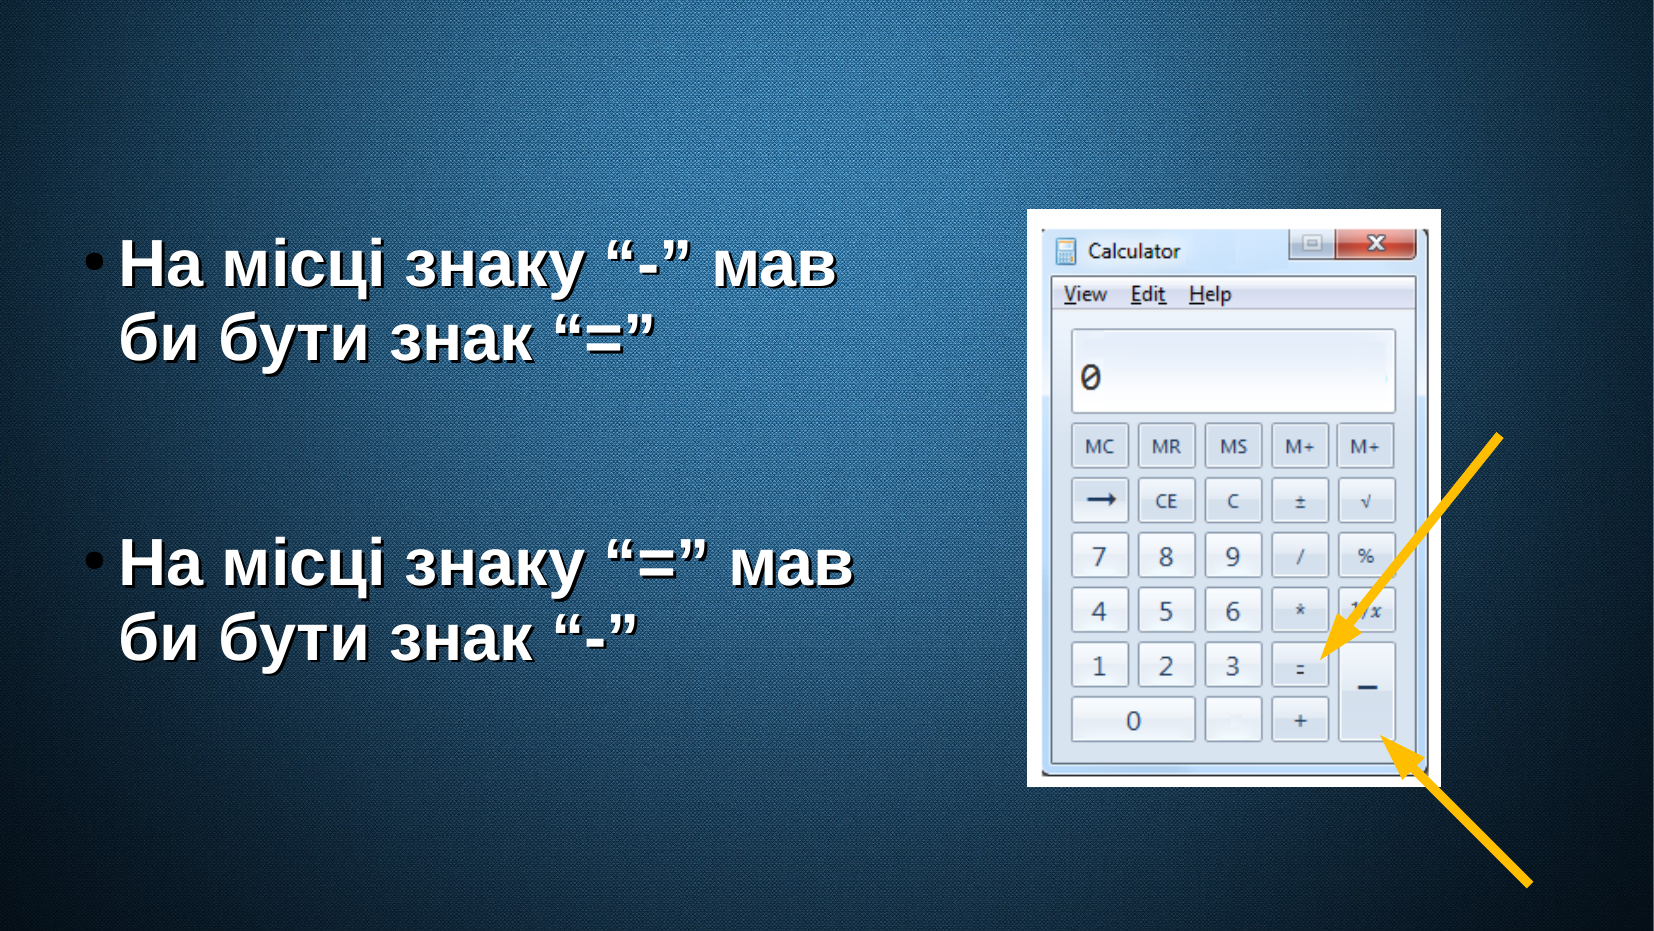

# На місці знаку “-” мав би бути знак “=”
На місці знаку “=” мав би бути знак “-”